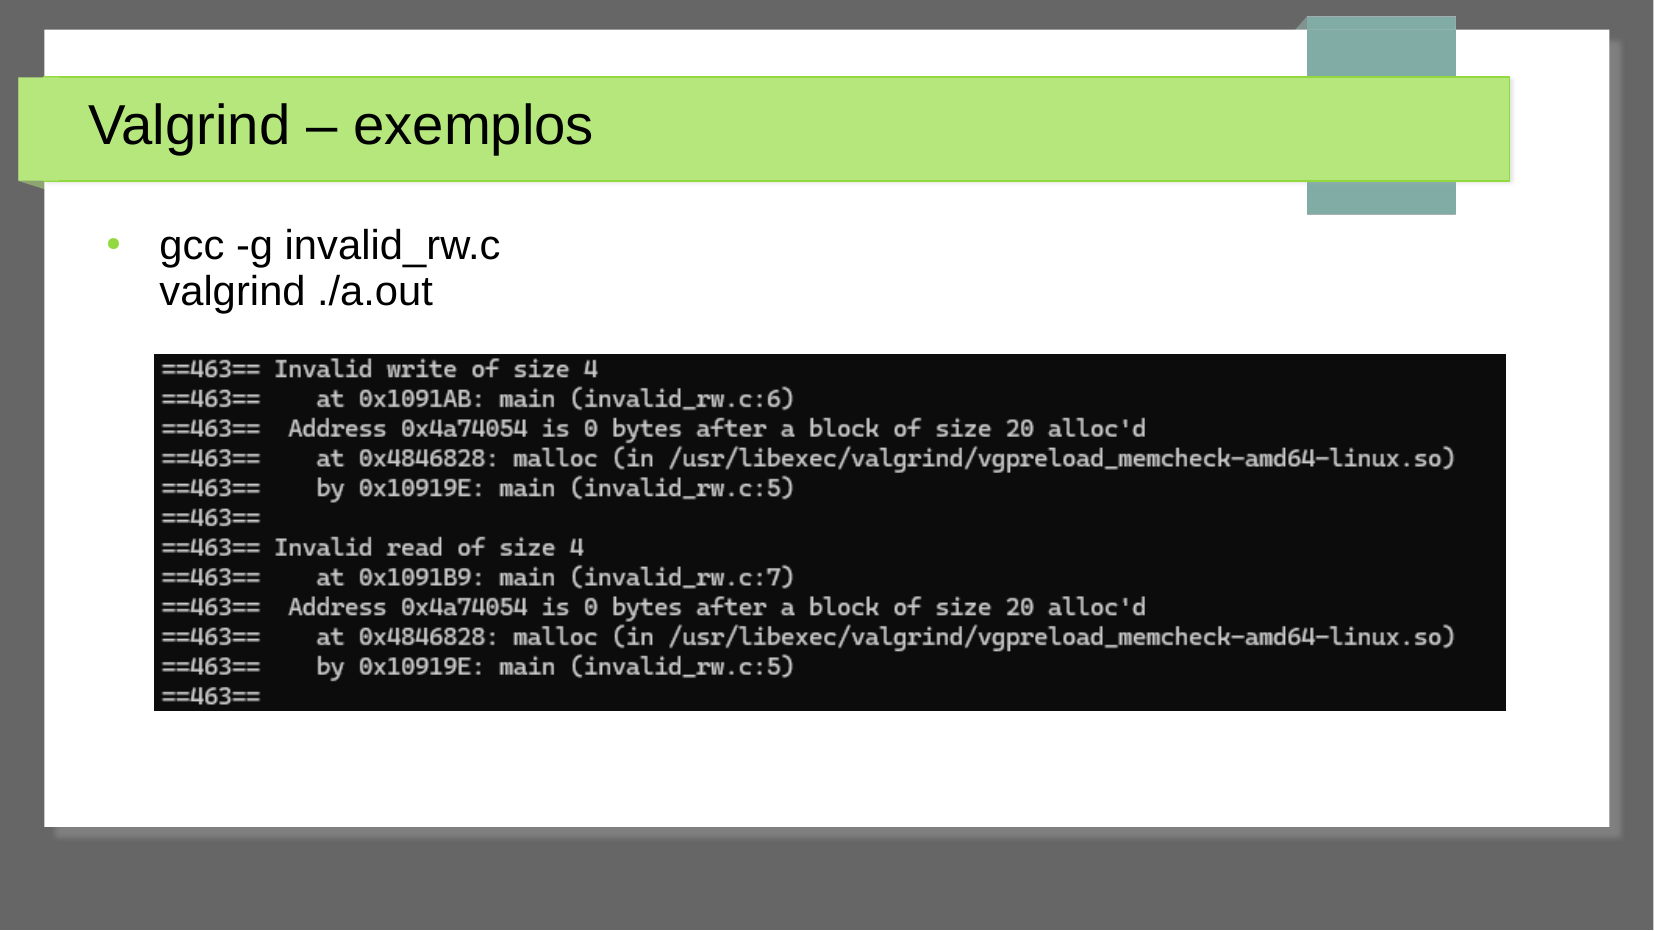

# Valgrind – exemplos
gcc -g invalid_rw.c
valgrind ./a.out